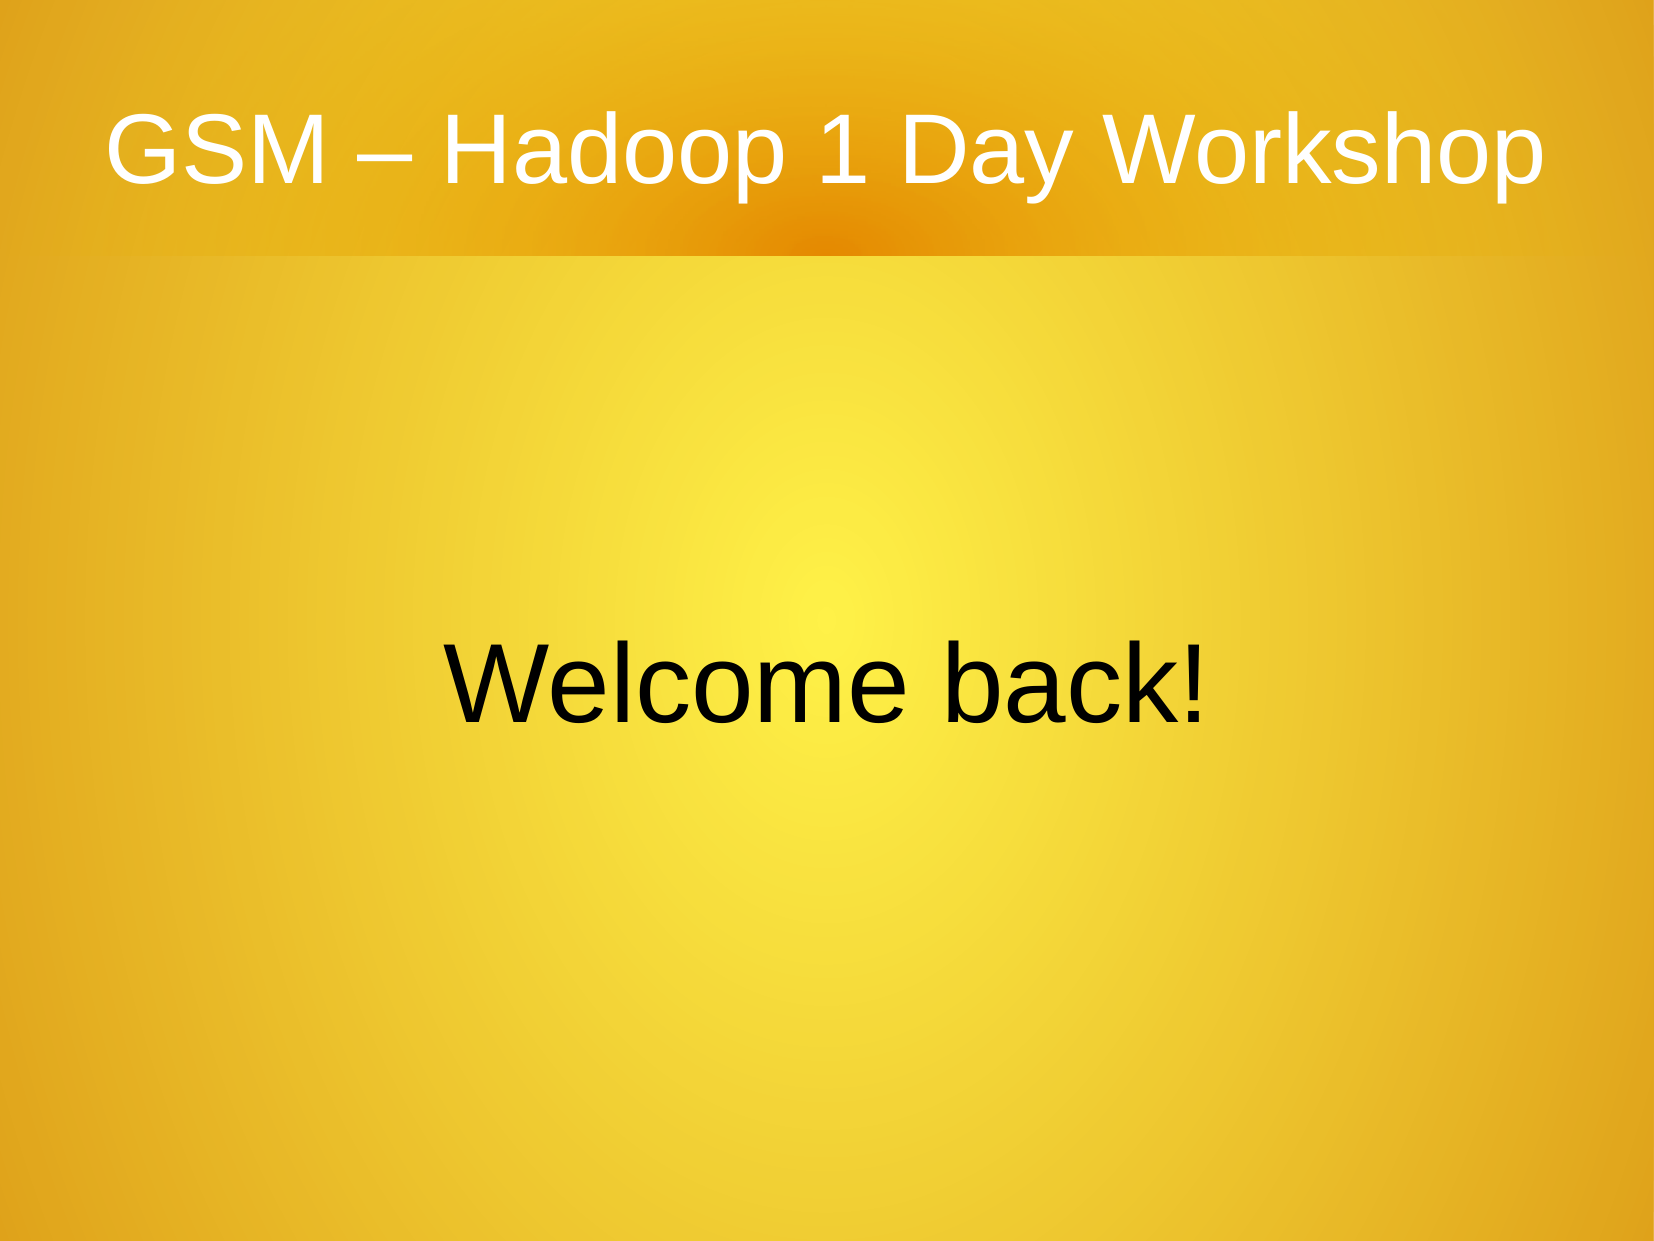

# GSM – Hadoop 1 Day Workshop
Welcome back!